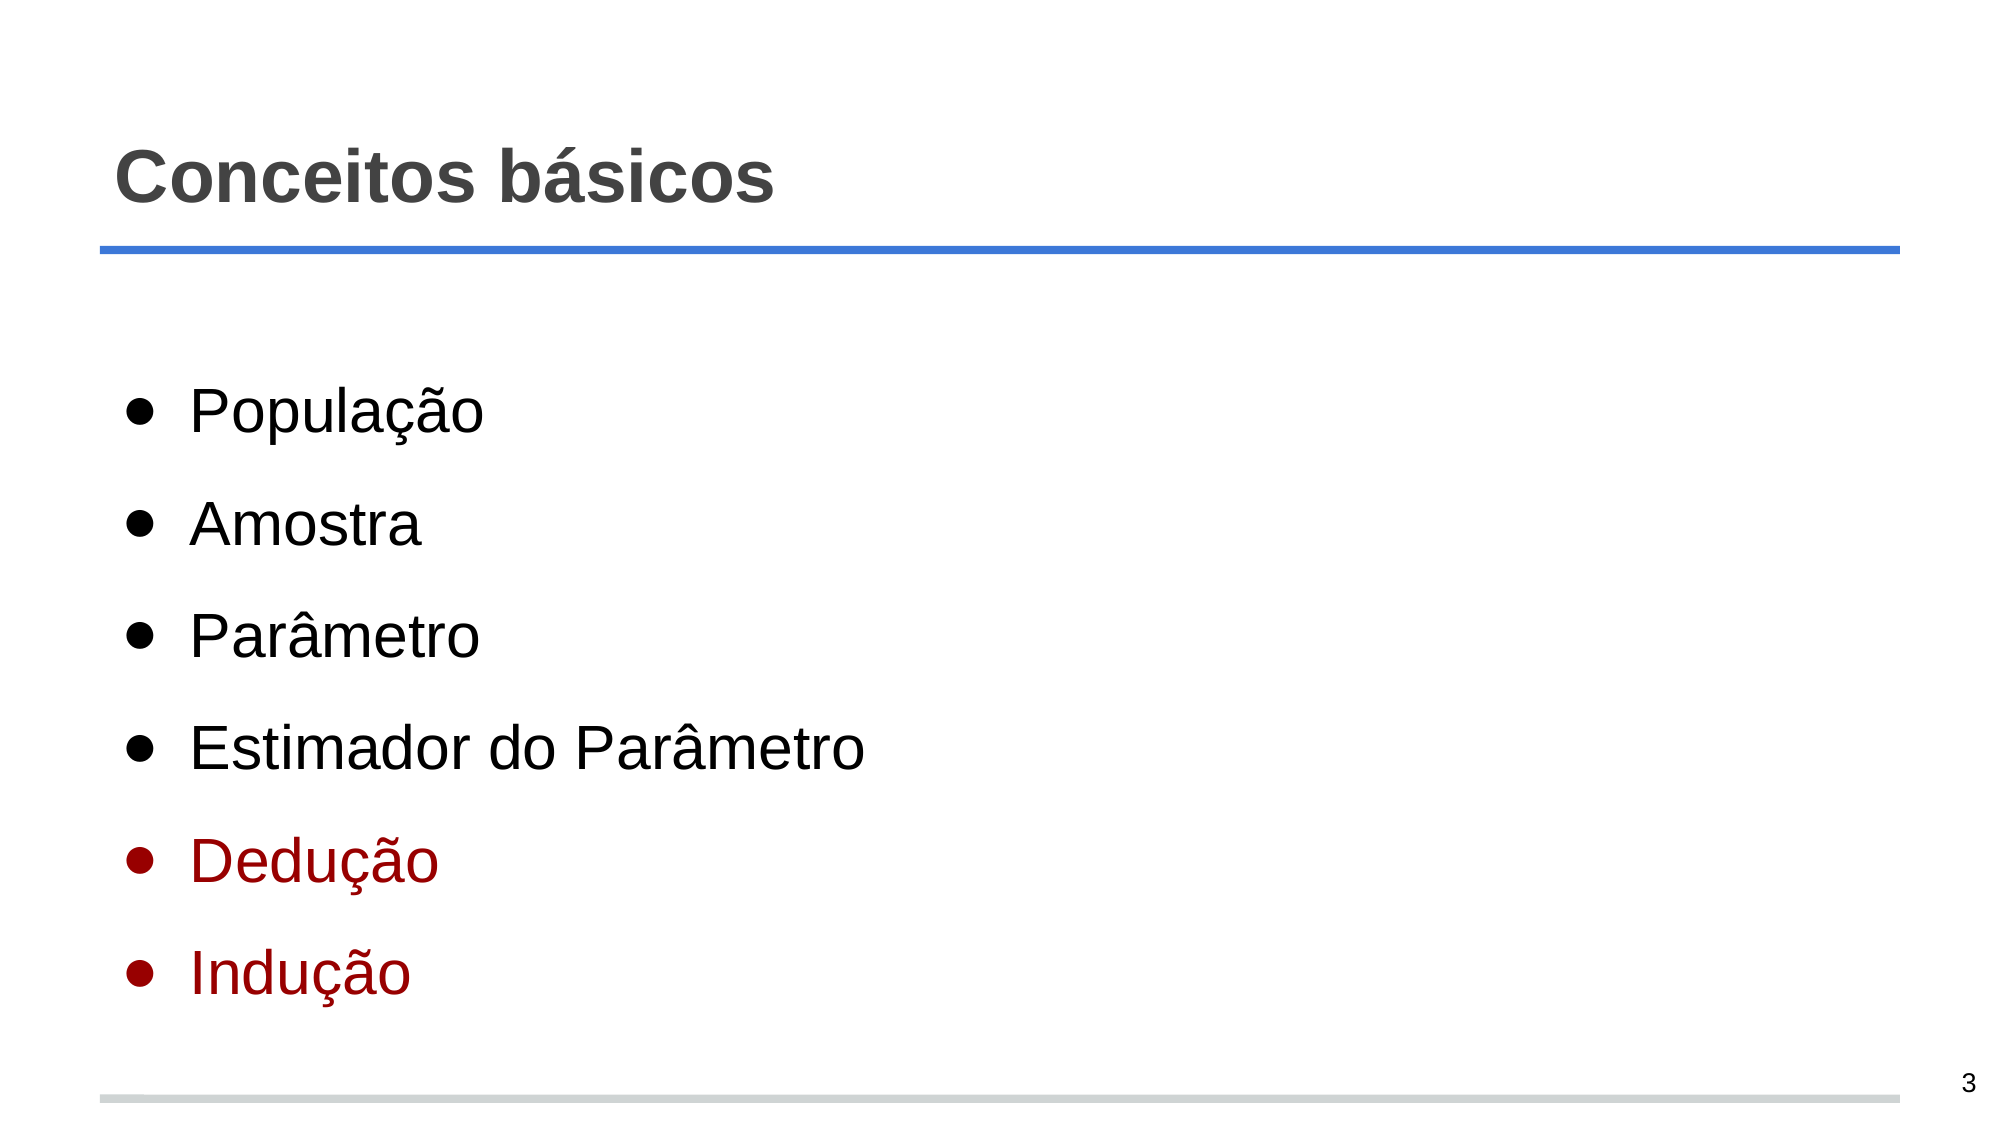

# Conceitos básicos
População
Amostra
Parâmetro
Estimador do Parâmetro
Dedução
Indução